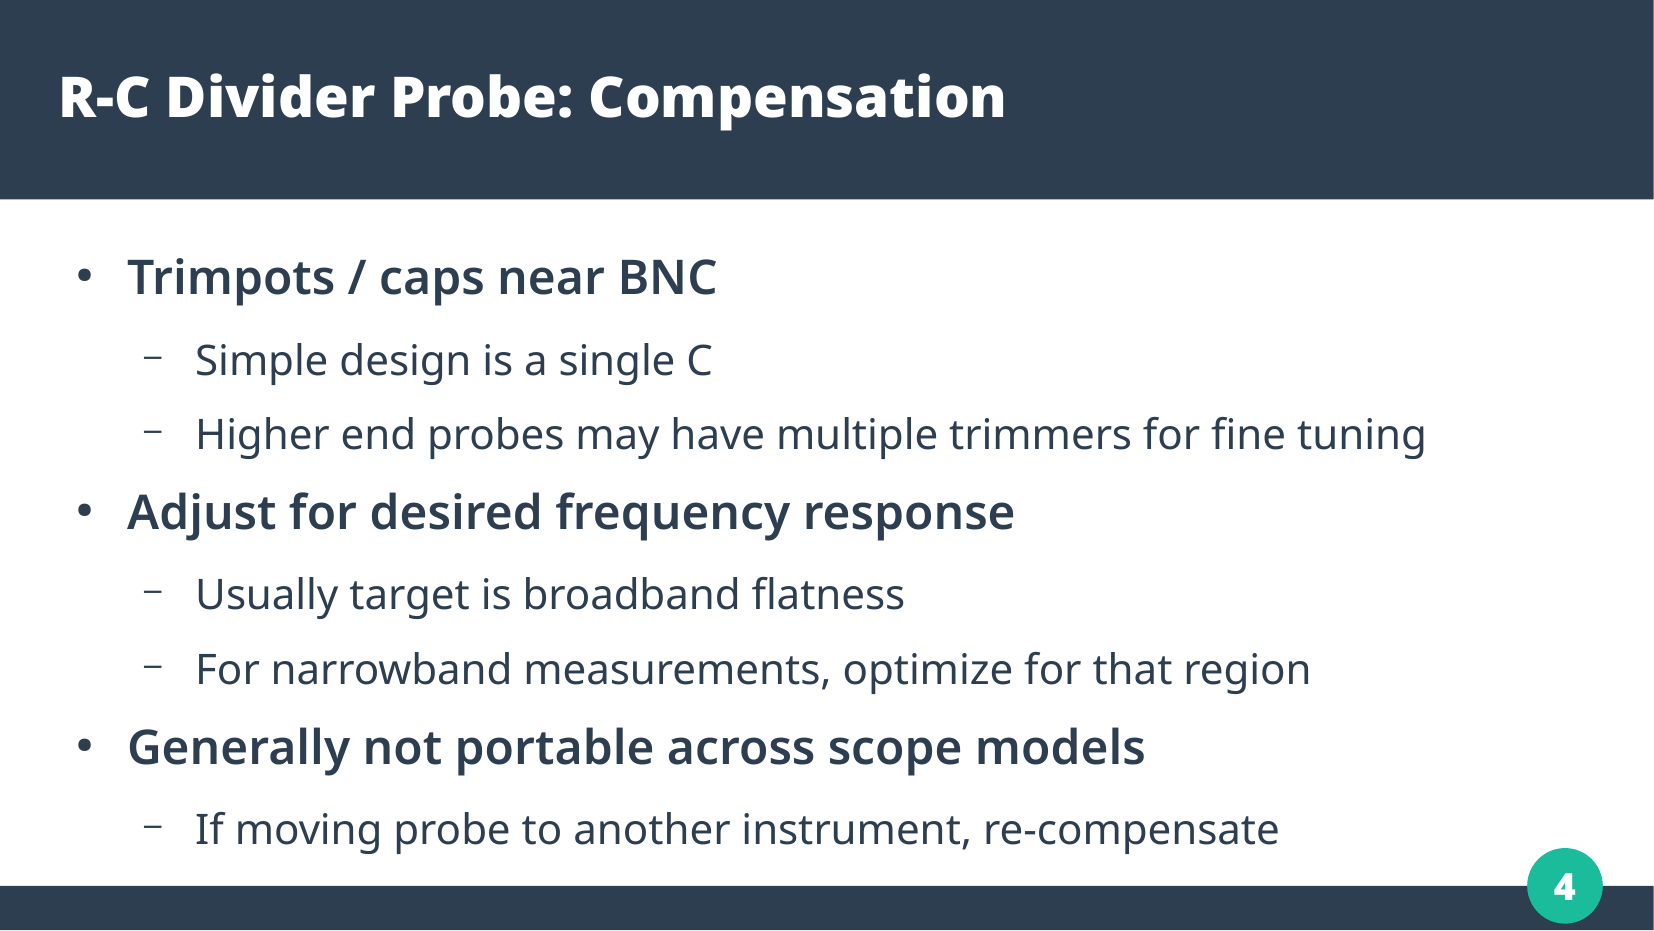

# R-C Divider Probe: Compensation
Trimpots / caps near BNC
Simple design is a single C
Higher end probes may have multiple trimmers for fine tuning
Adjust for desired frequency response
Usually target is broadband flatness
For narrowband measurements, optimize for that region
Generally not portable across scope models
If moving probe to another instrument, re-compensate